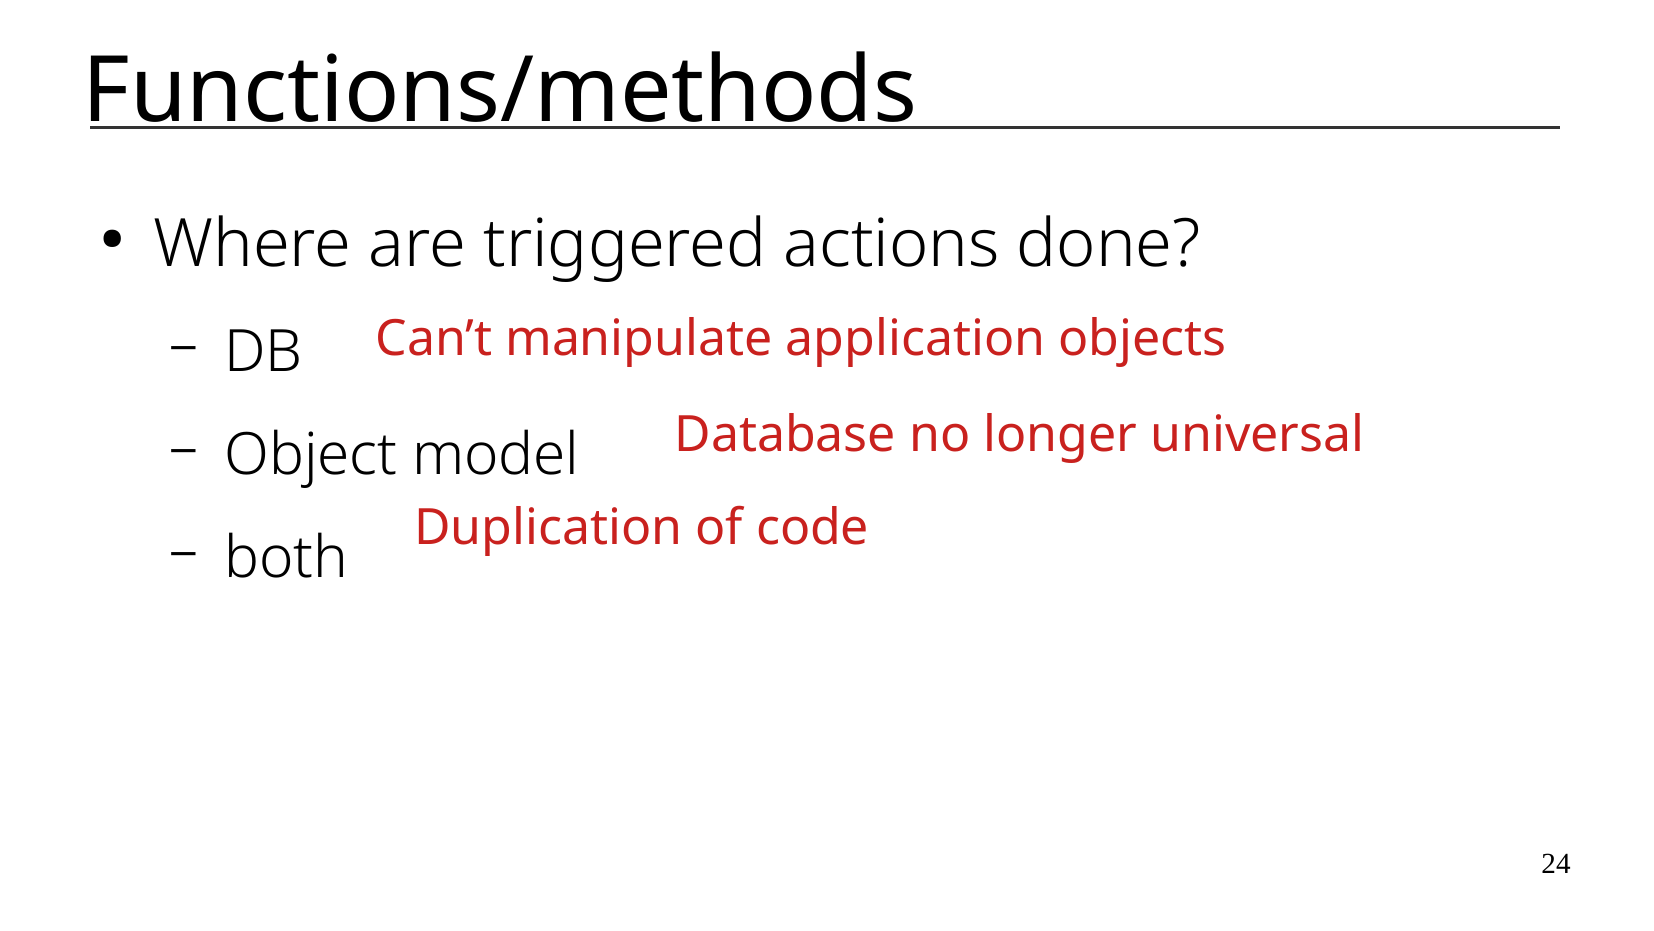

# Functions/methods
Where are triggered actions done?
DB
Object model
both
Can’t manipulate application objects
Database no longer universal
Duplication of code
24